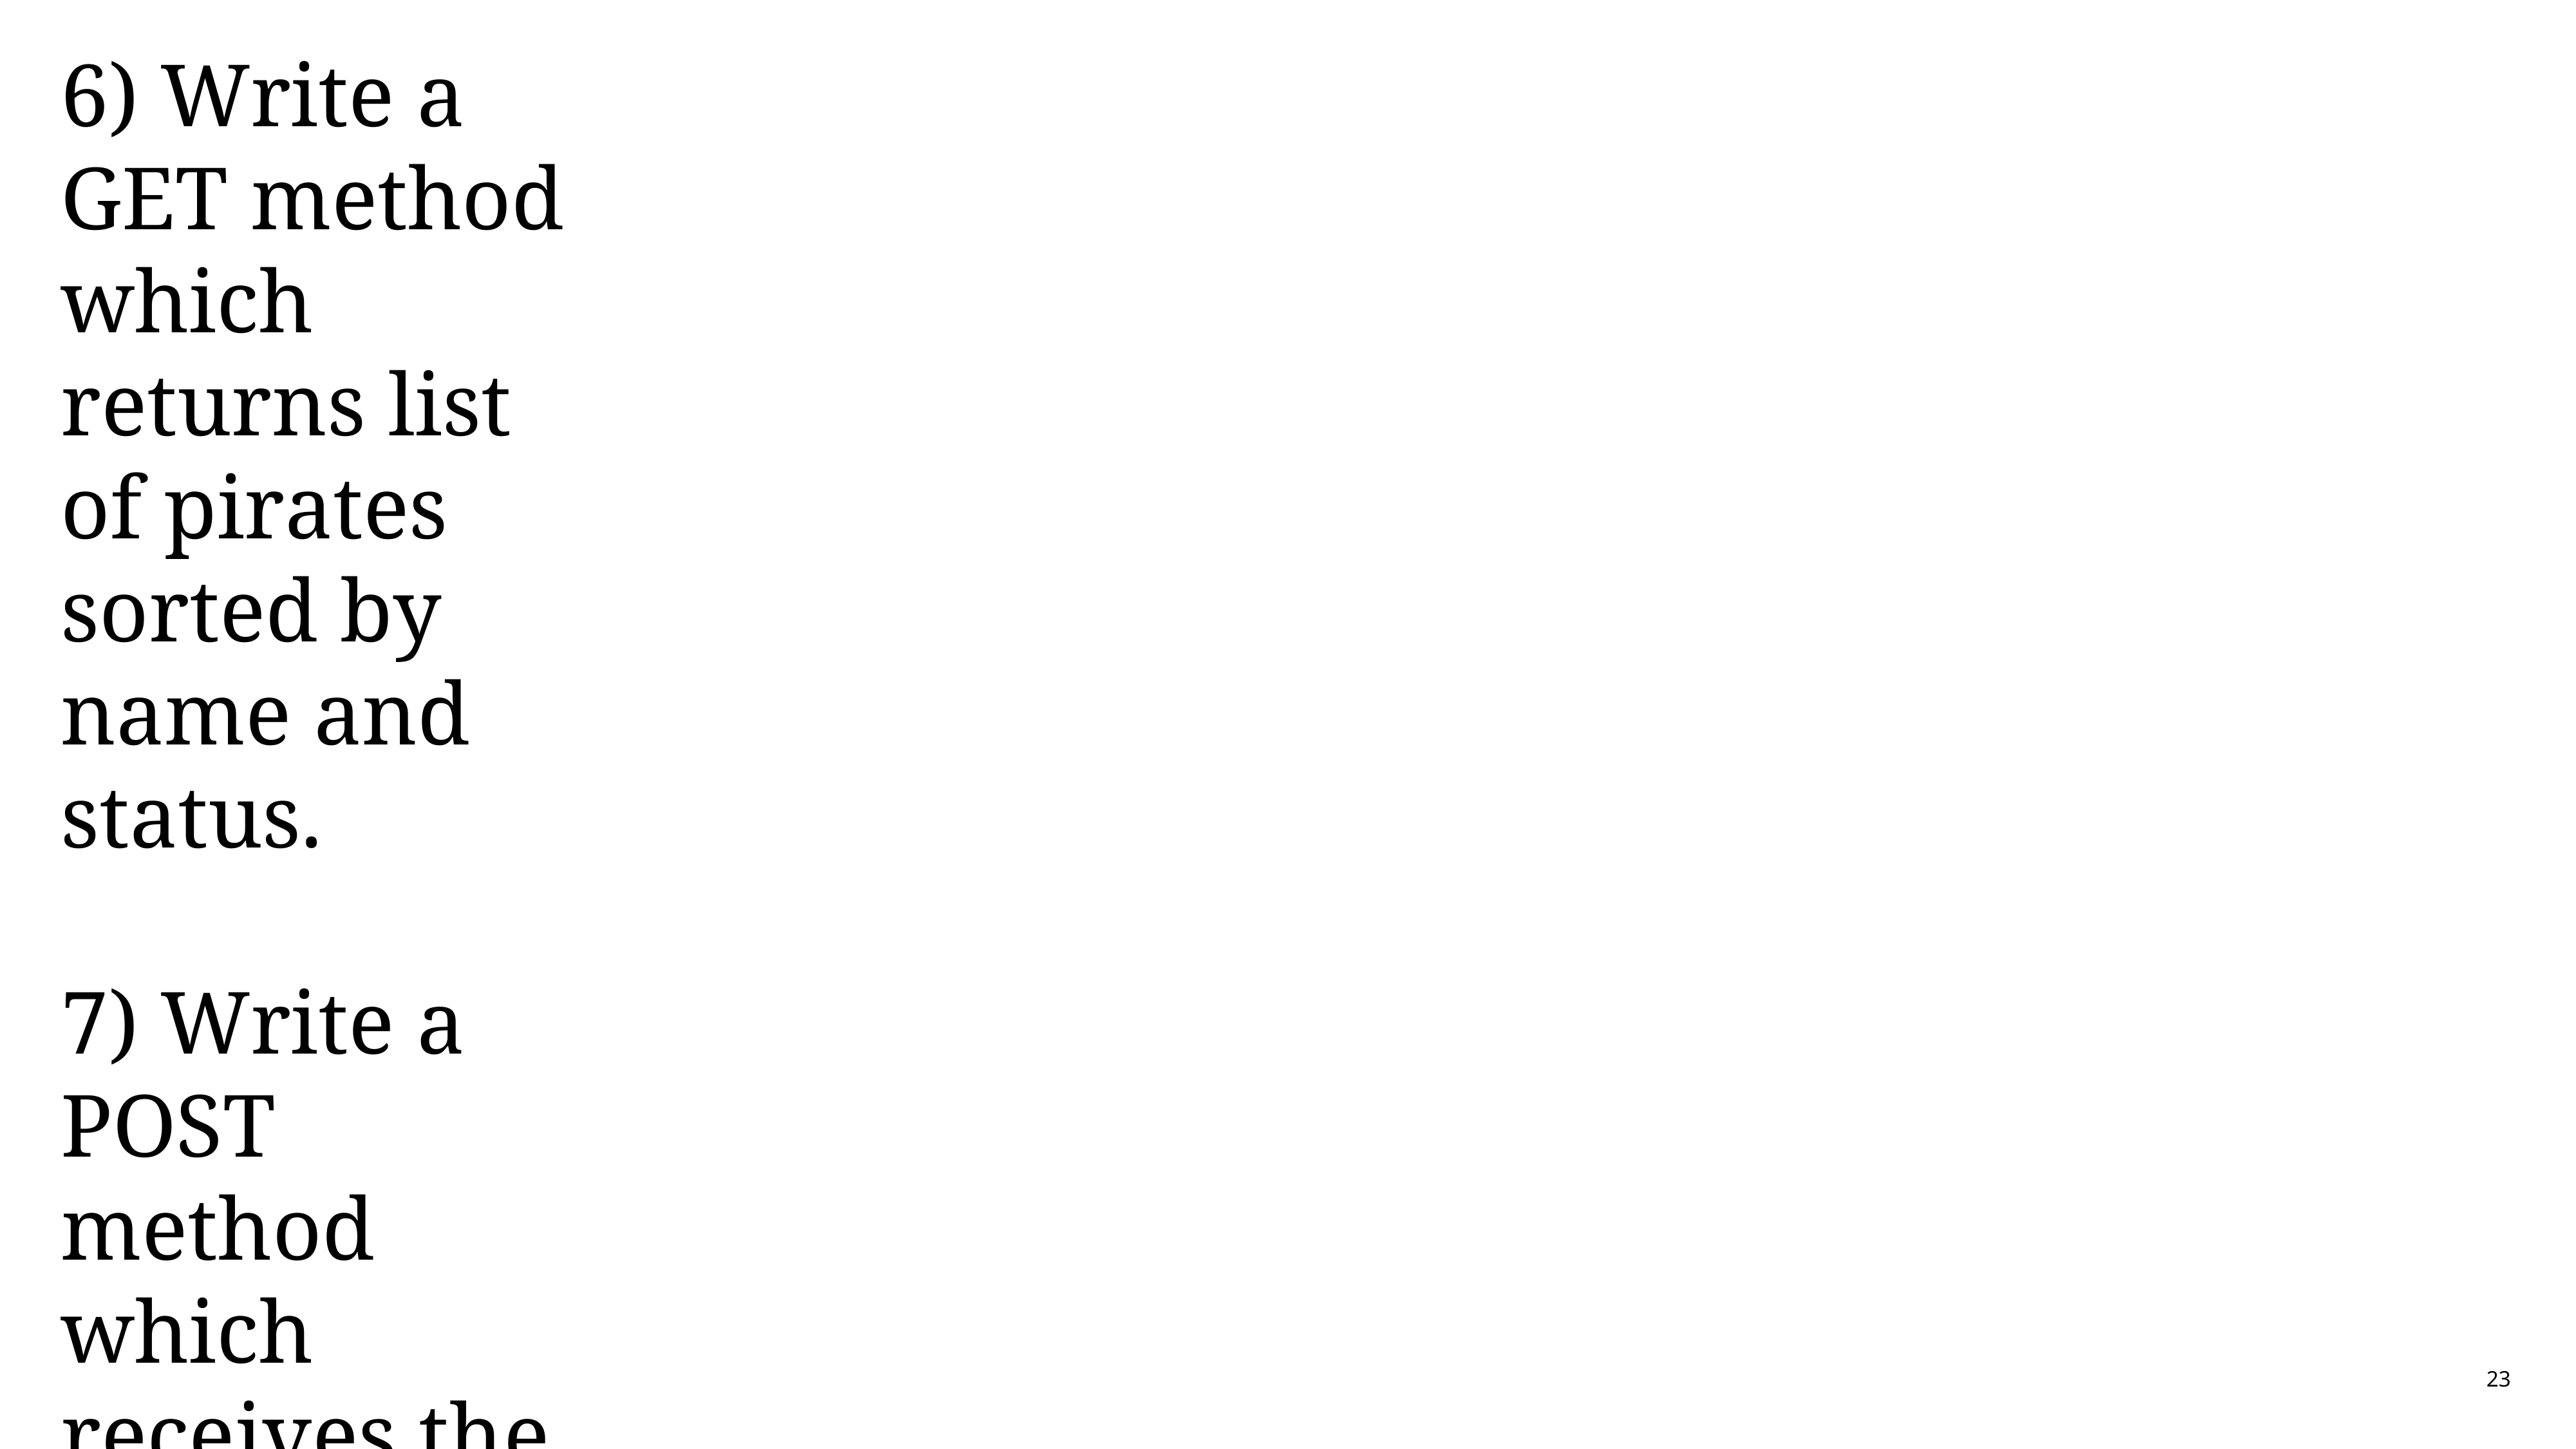

# 6) Write a GET method which returns list of pirates sorted by name and status. 7) Write a POST method which receives the list of ships and stores it in the database. 8) Prepare a GET method that returns list of large ships. 9) Write a PUT method that changes the ship’s name.